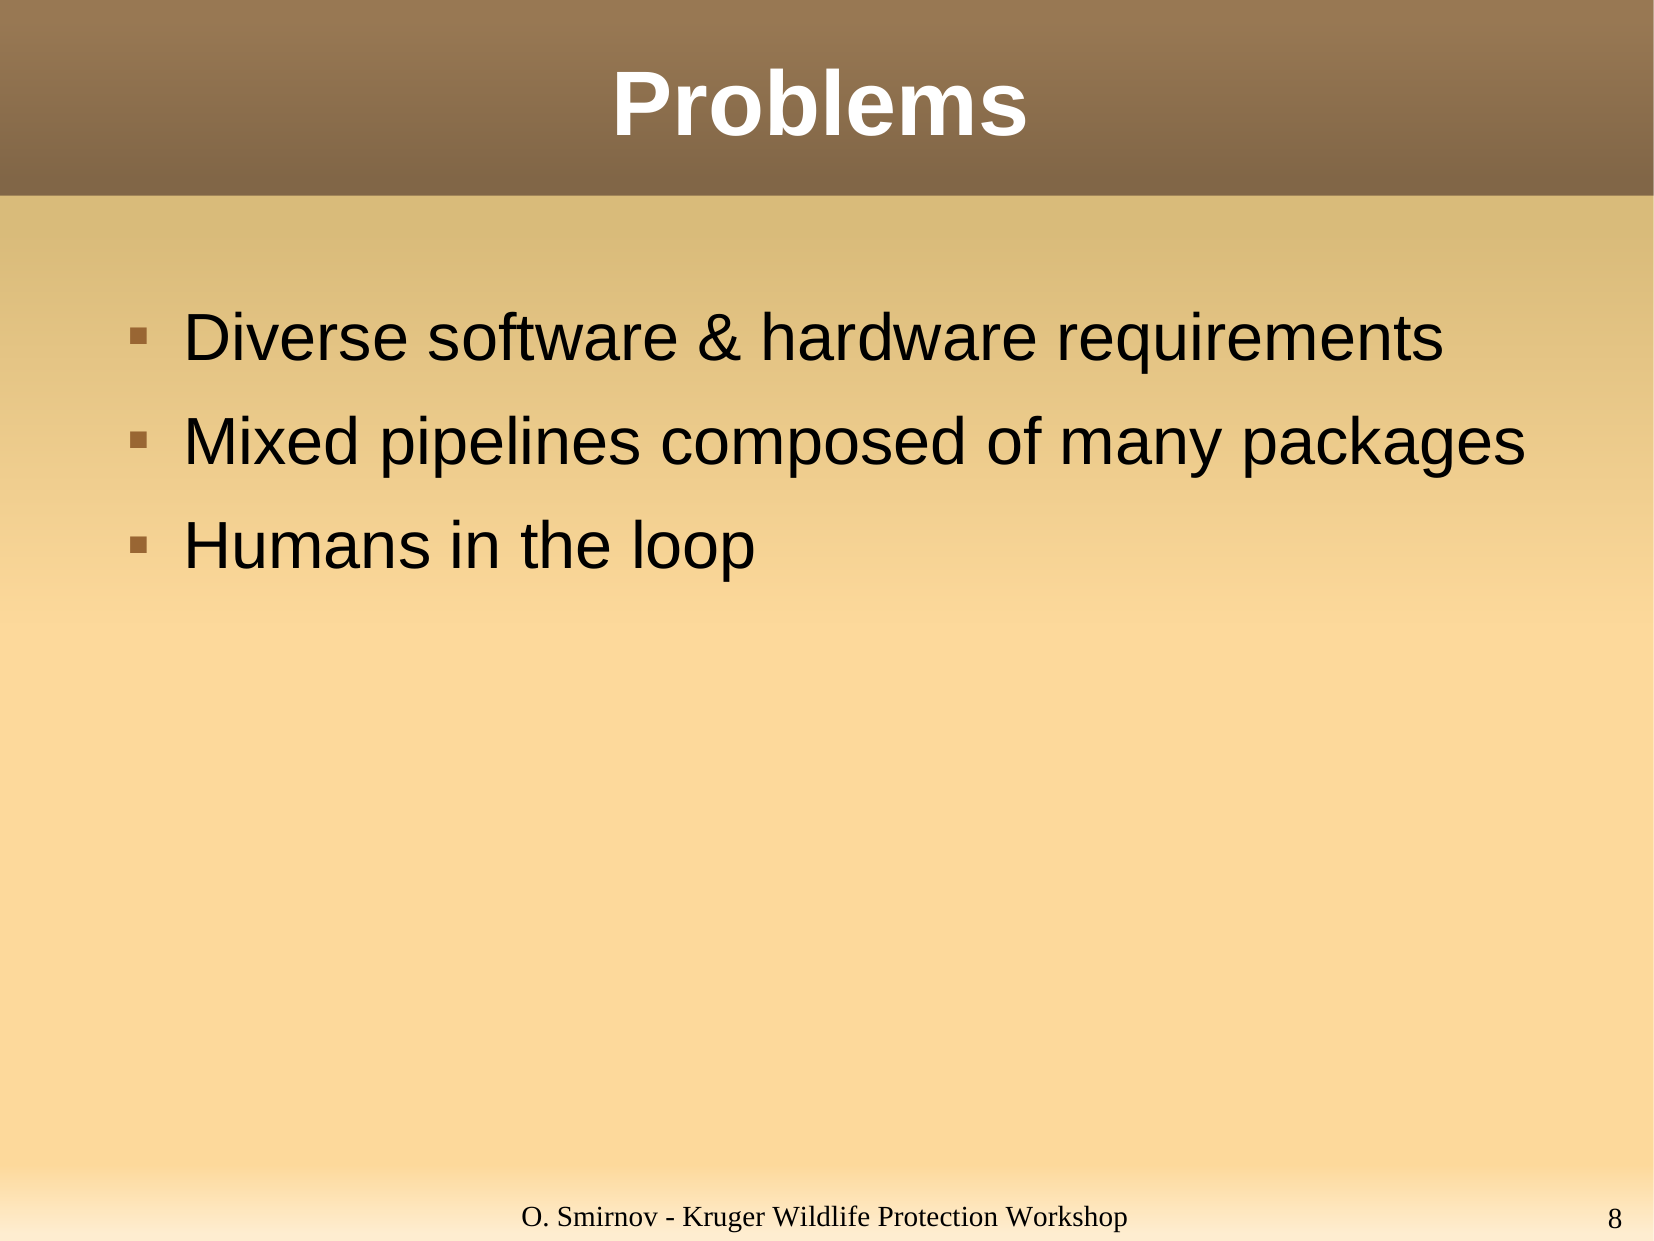

# Problems
Diverse software & hardware requirements
Mixed pipelines composed of many packages
Humans in the loop
O. Smirnov - Kruger Wildlife Protection Workshop
8